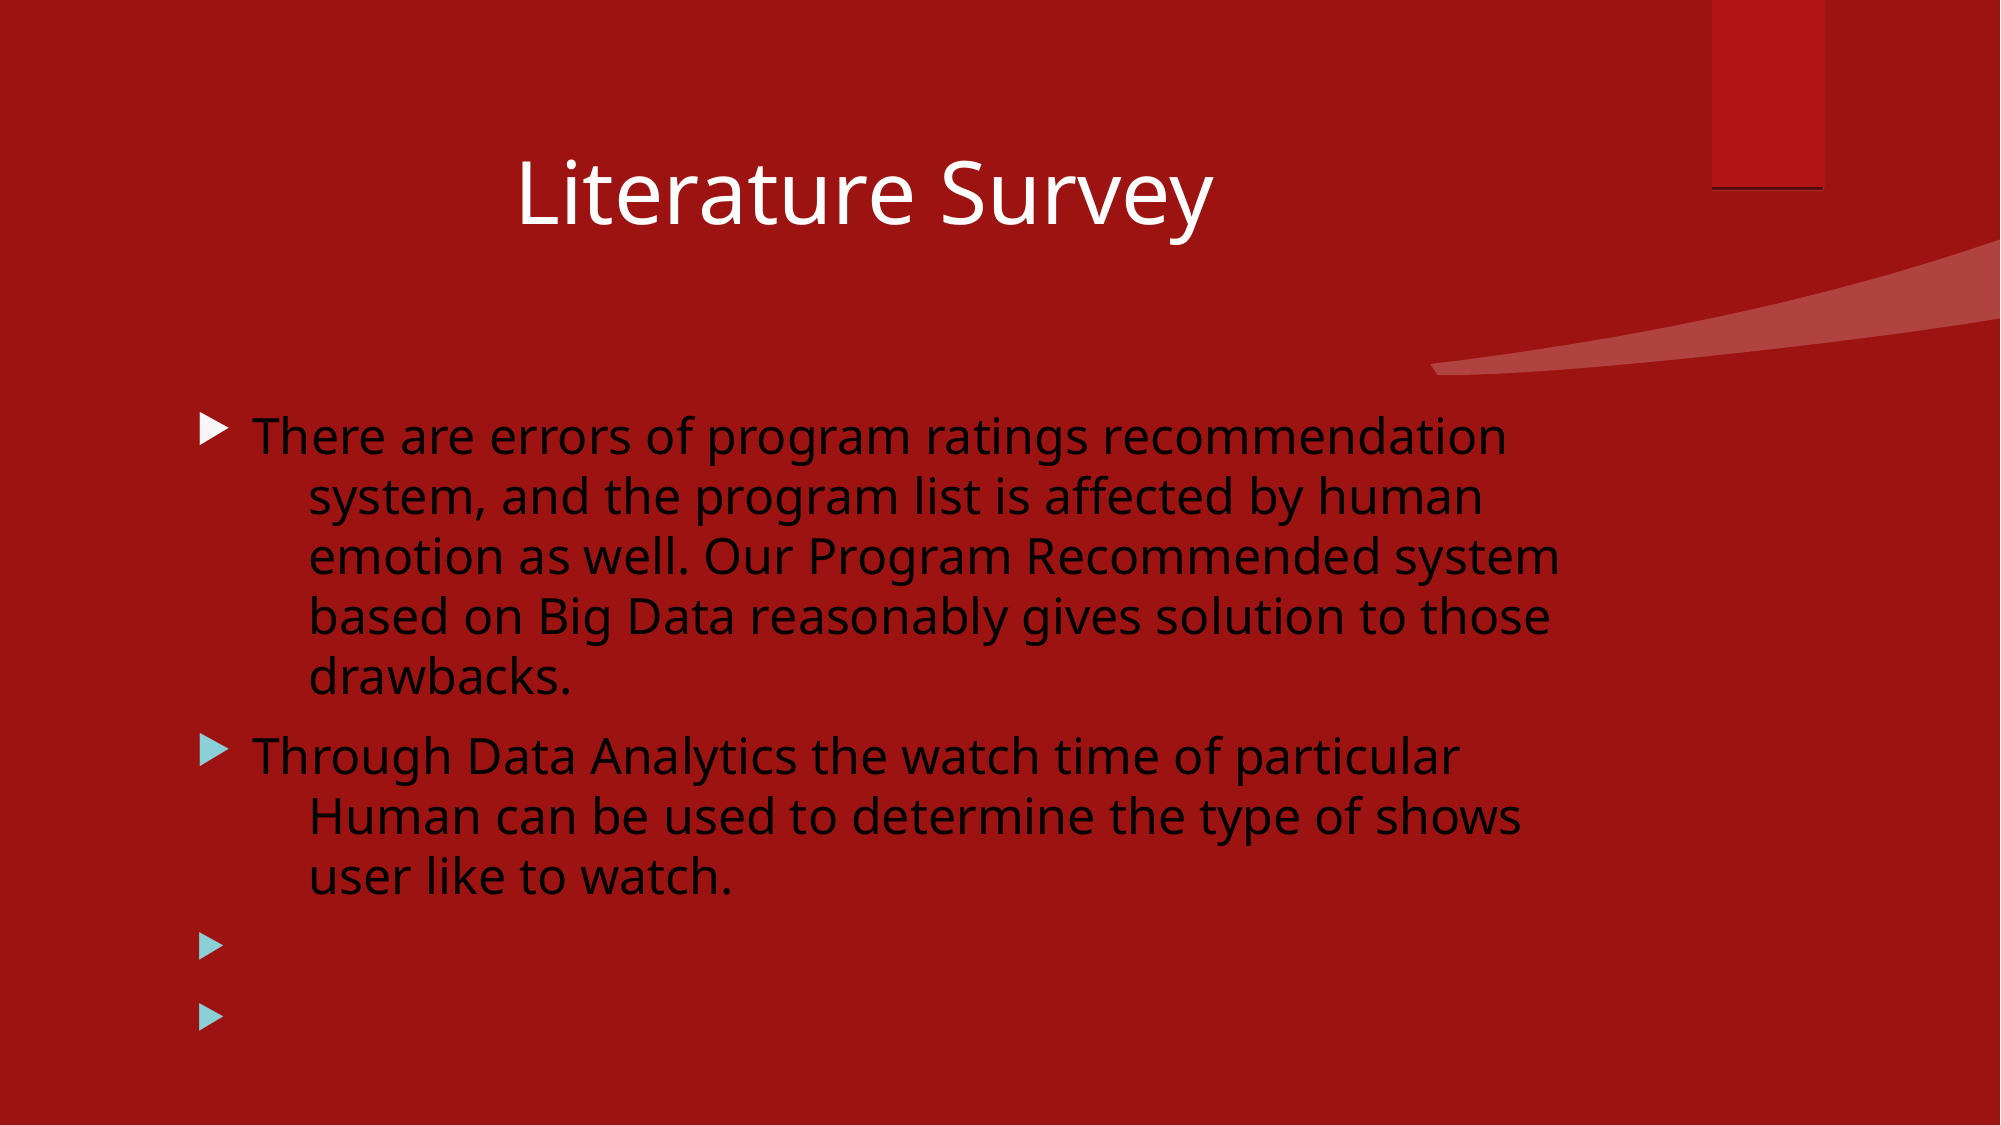

# Literature Survey
There are errors of program ratings recommendation system, and the program list is affected by human emotion as well. Our Program Recommended system based on Big Data reasonably gives solution to those drawbacks.
Through Data Analytics the watch time of particular Human can be used to determine the type of shows user like to watch.